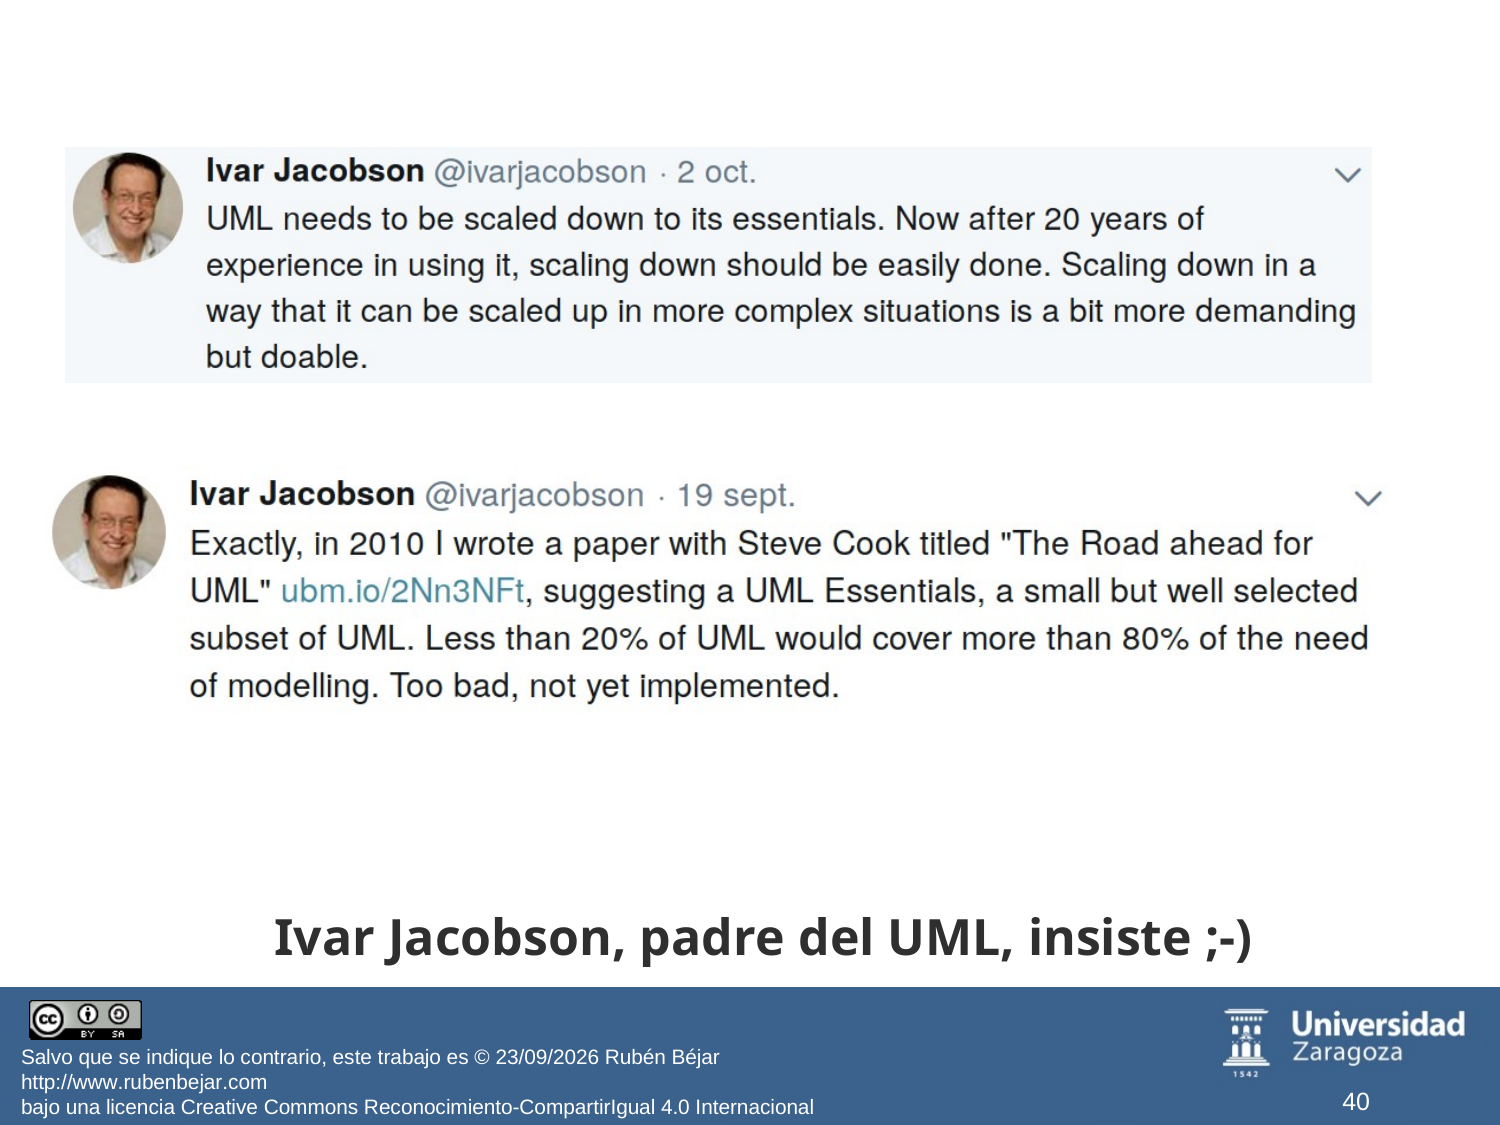

# Ivar Jacobson, padre del UML, insiste ;-)